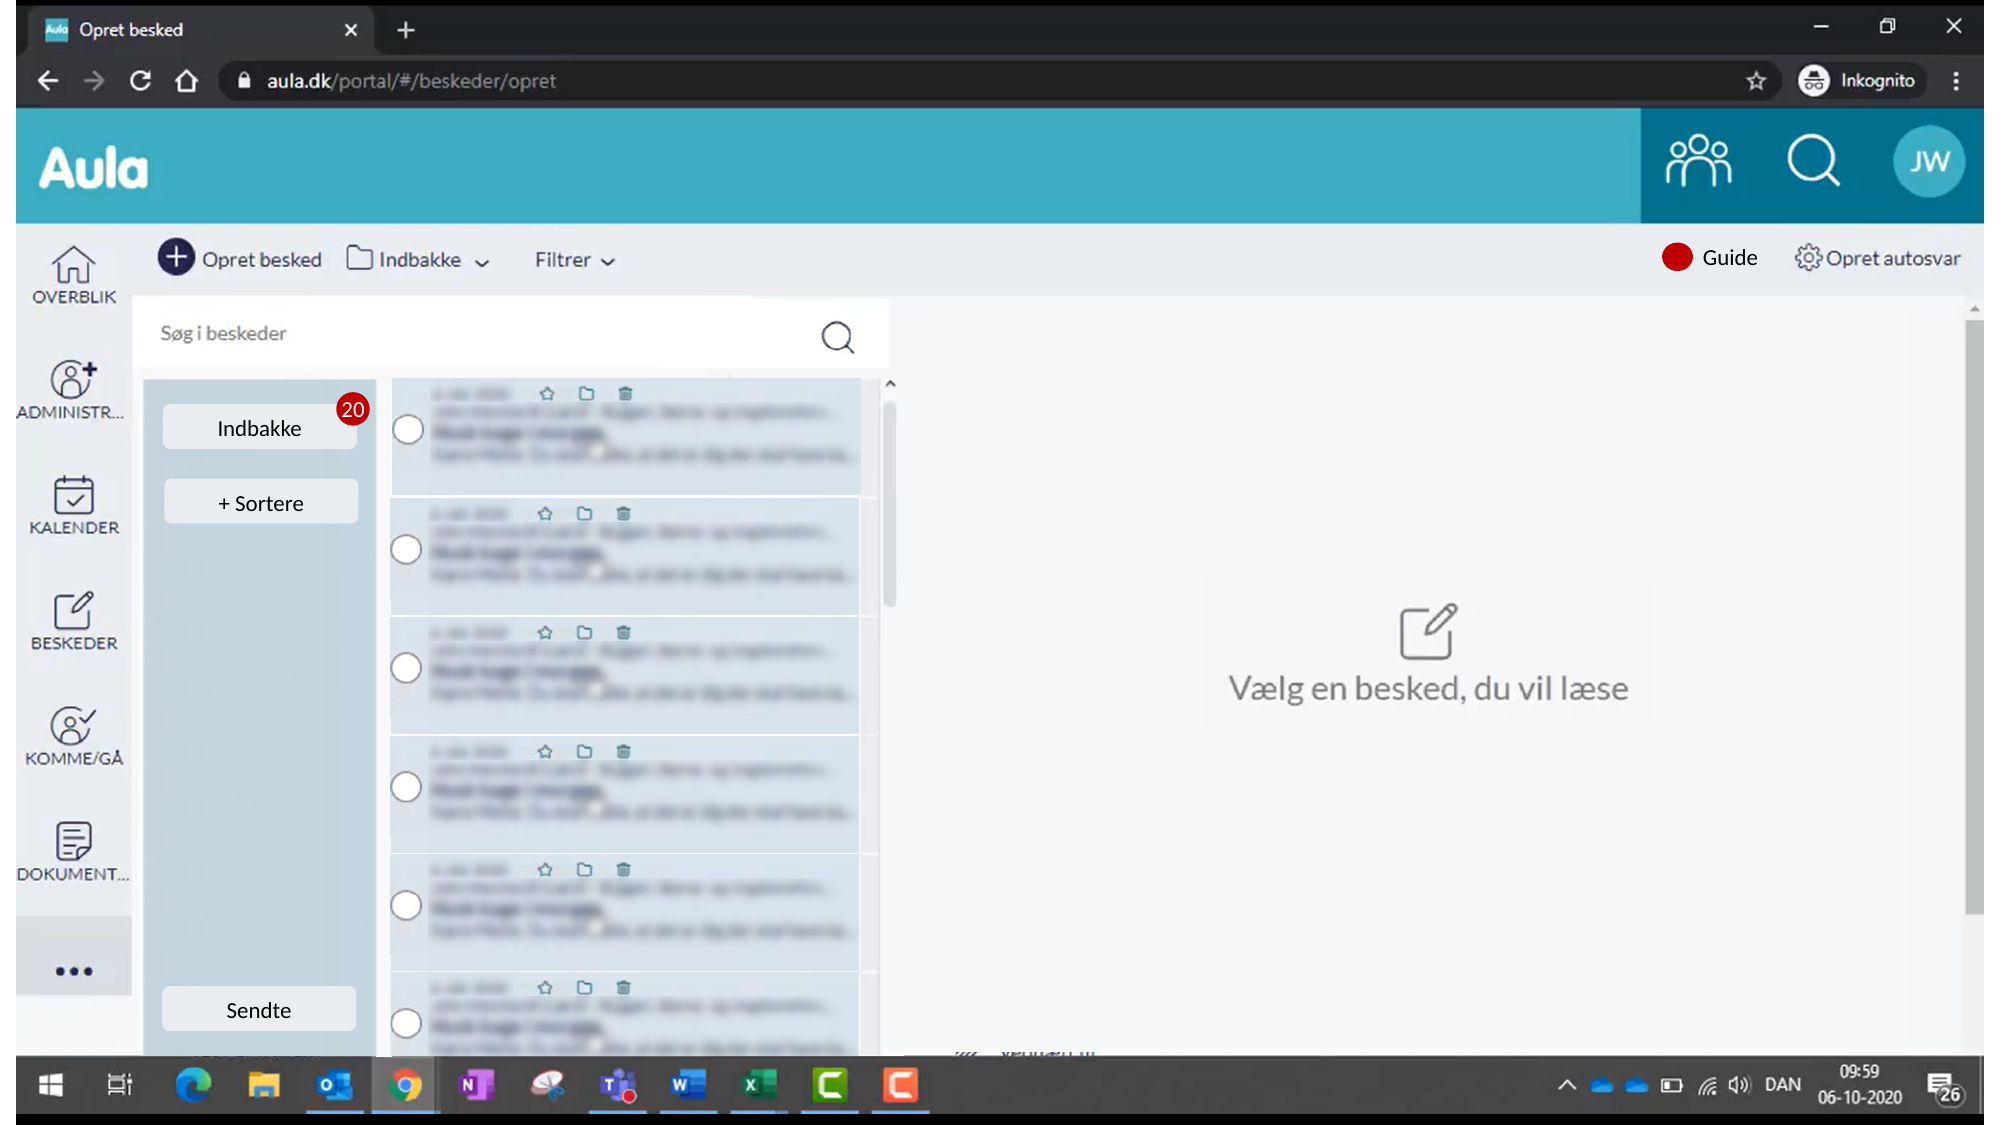

Guide
20
6
Indbakke
Indbakke
2
Elever
+ Sortere
2
Forældre
1
Lærer
1
Ledelse
Andet
+
Sendte